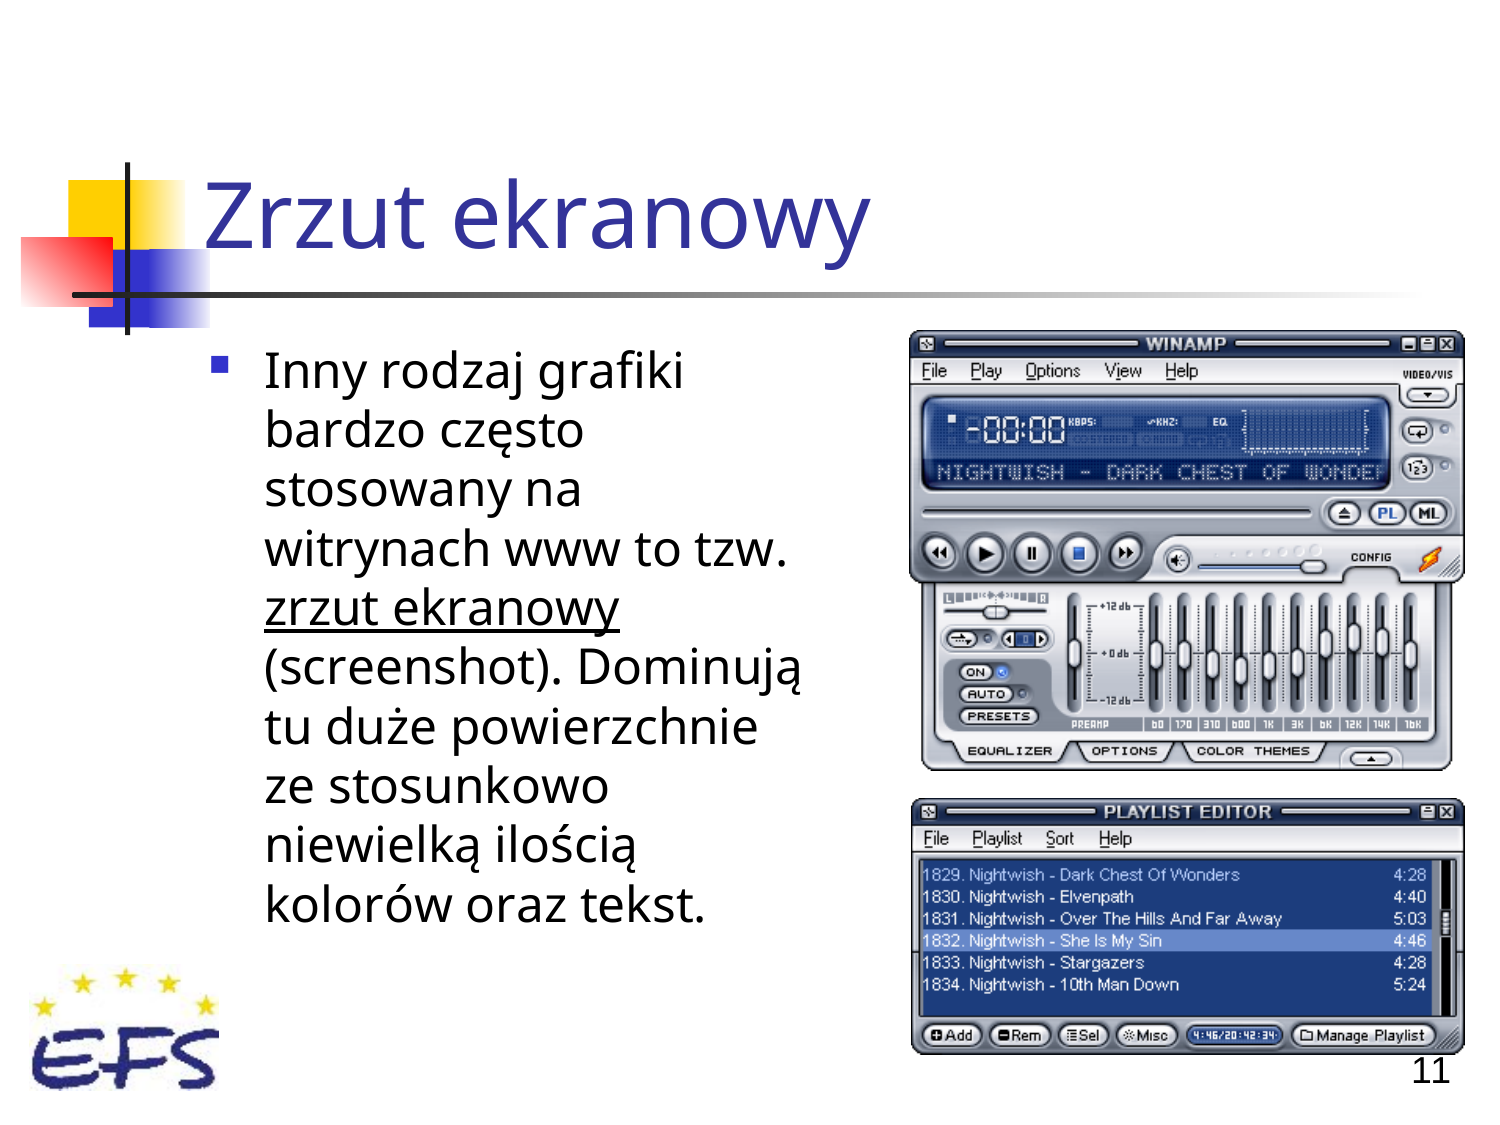

# Zrzut ekranowy
Inny rodzaj grafiki bardzo często stosowany na witrynach www to tzw. zrzut ekranowy (screenshot). Dominują tu duże powierzchnie ze stosunkowo niewielką ilością kolorów oraz tekst.
11